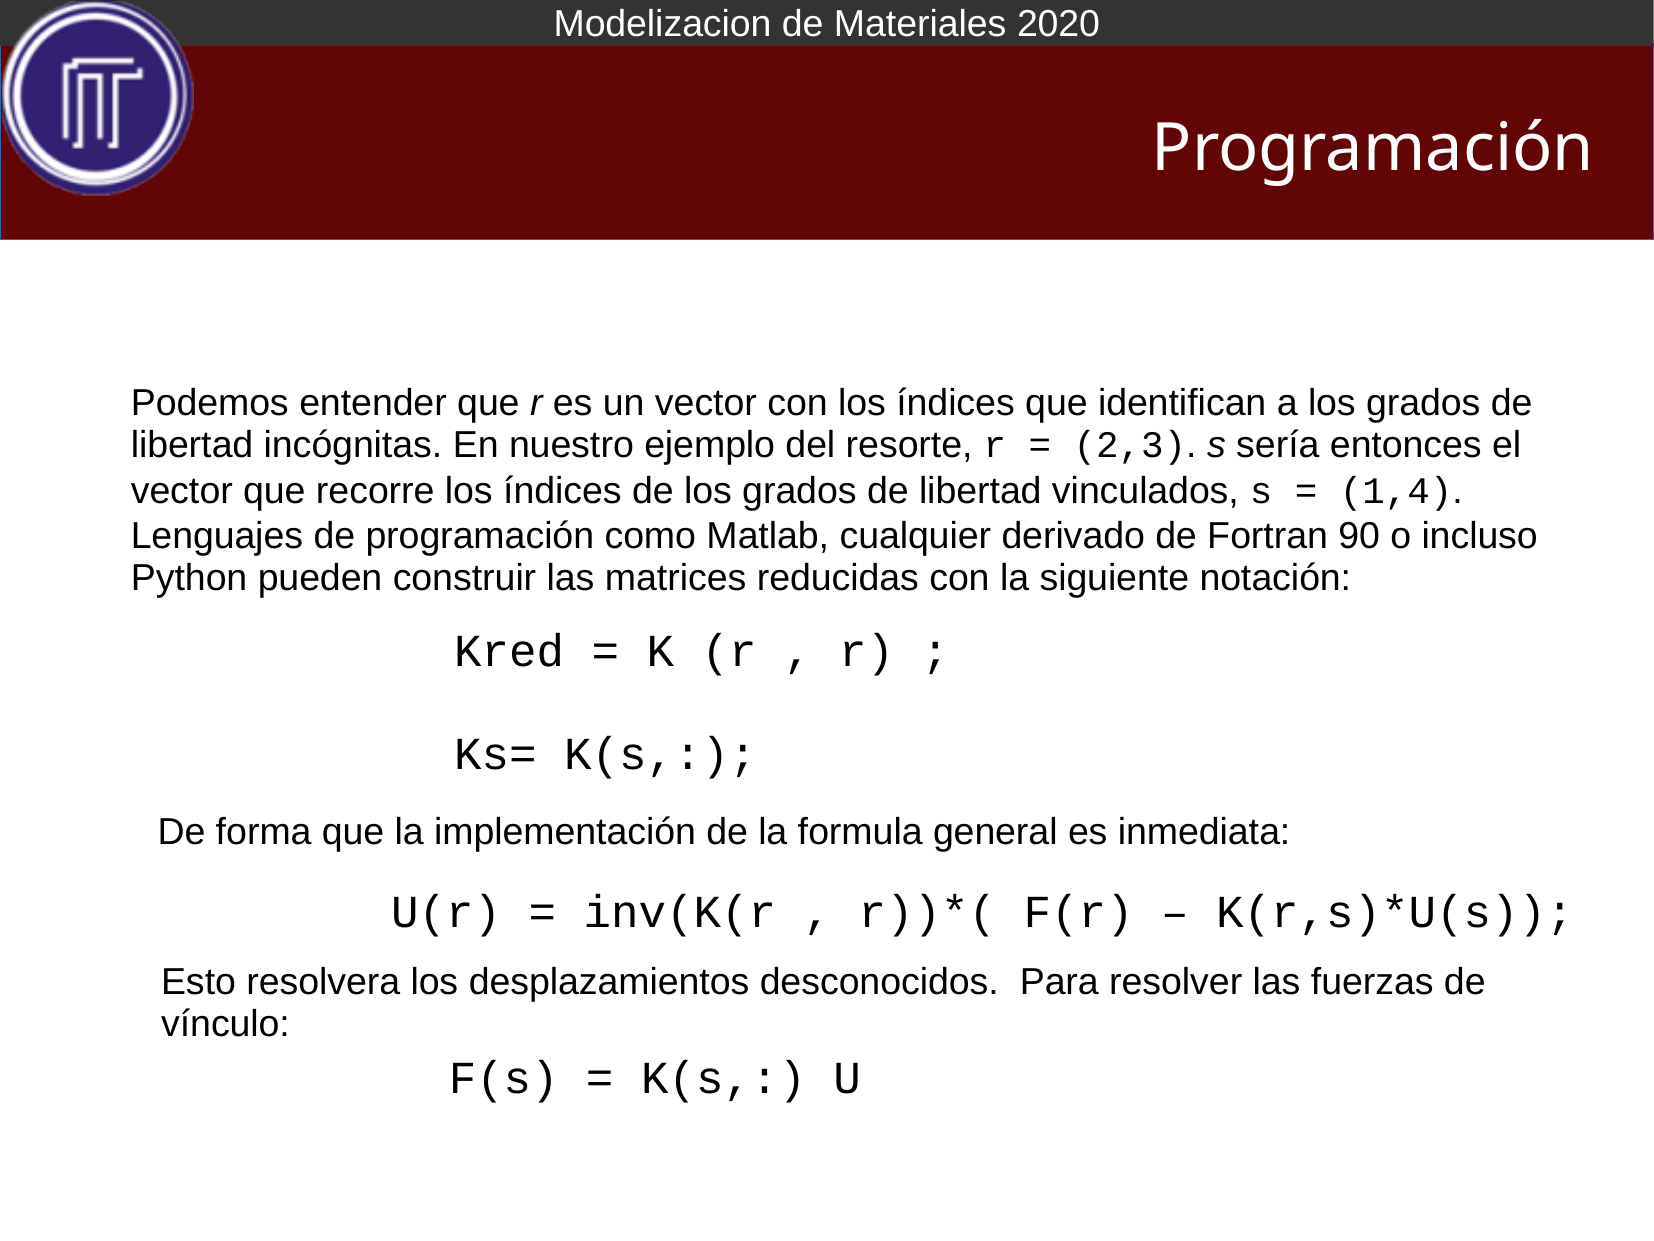

# Programación
Podemos entender que r es un vector con los índices que identifican a los grados de libertad incógnitas. En nuestro ejemplo del resorte, r = (2,3). s sería entonces el vector que recorre los índices de los grados de libertad vinculados, s = (1,4). Lenguajes de programación como Matlab, cualquier derivado de Fortran 90 o incluso Python pueden construir las matrices reducidas con la siguiente notación:
Kred = K (r , r) ;
Ks= K(s,:);
De forma que la implementación de la formula general es inmediata:
U(r) = inv(K(r , r))*( F(r) – K(r,s)*U(s));
Esto resolvera los desplazamientos desconocidos. Para resolver las fuerzas de vínculo:
F(s) = K(s,:) U